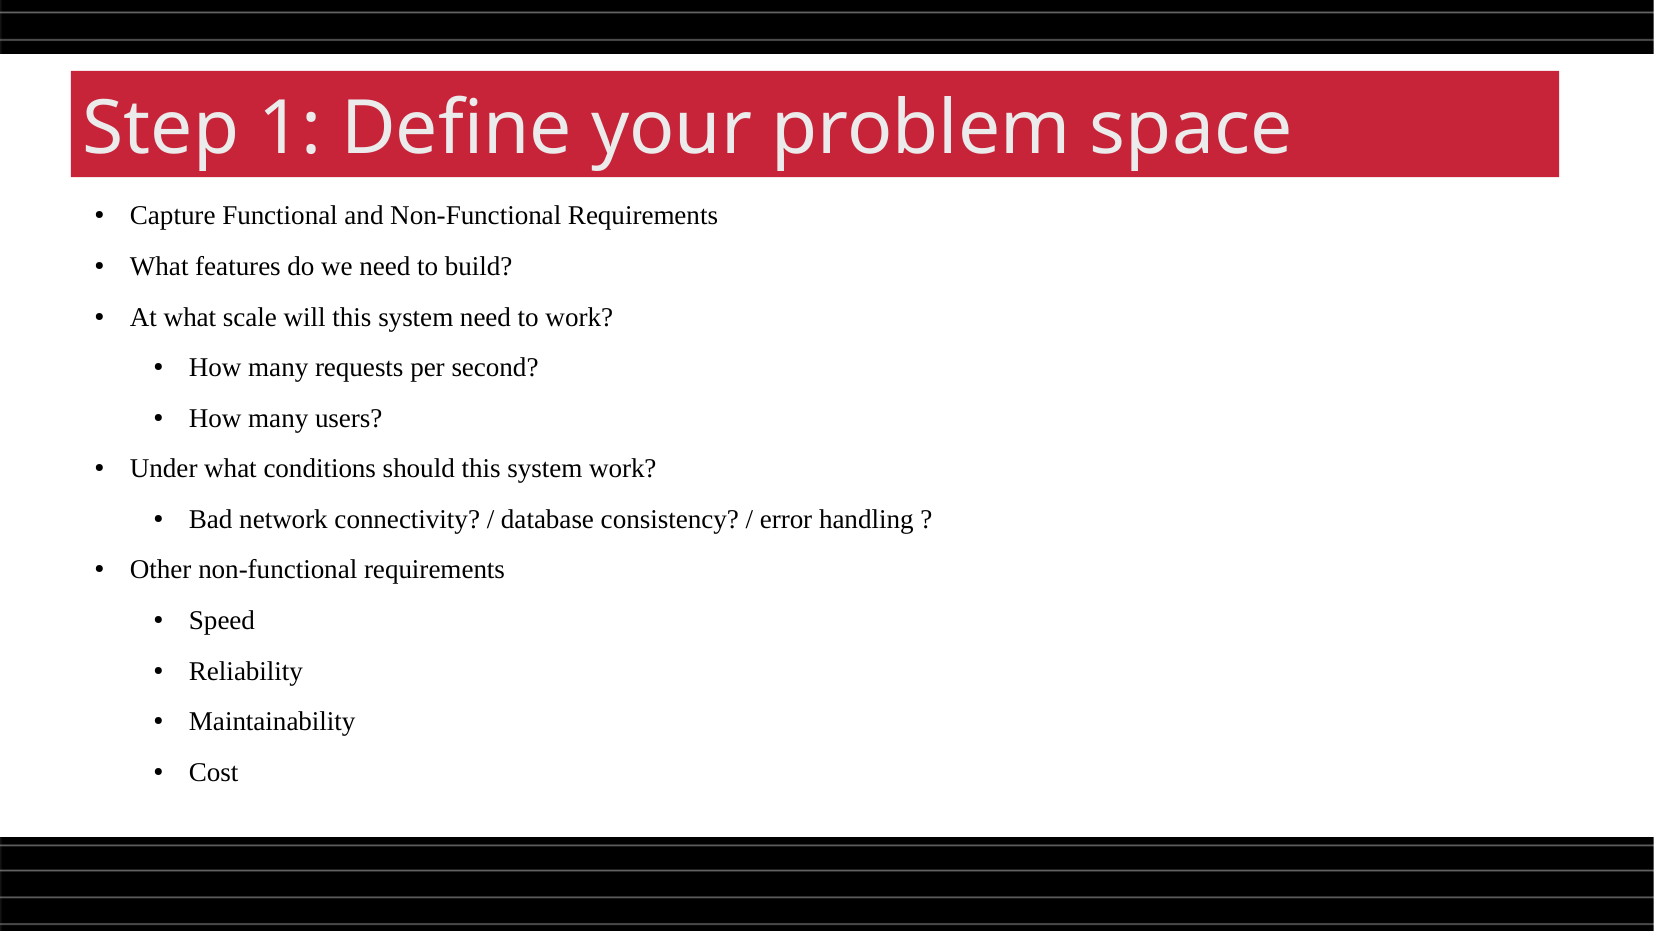

# Step 1: Define your problem space
Capture Functional and Non-Functional Requirements
What features do we need to build?
At what scale will this system need to work?
How many requests per second?
How many users?
Under what conditions should this system work?
Bad network connectivity? / database consistency? / error handling ?
Other non-functional requirements
Speed
Reliability
Maintainability
Cost